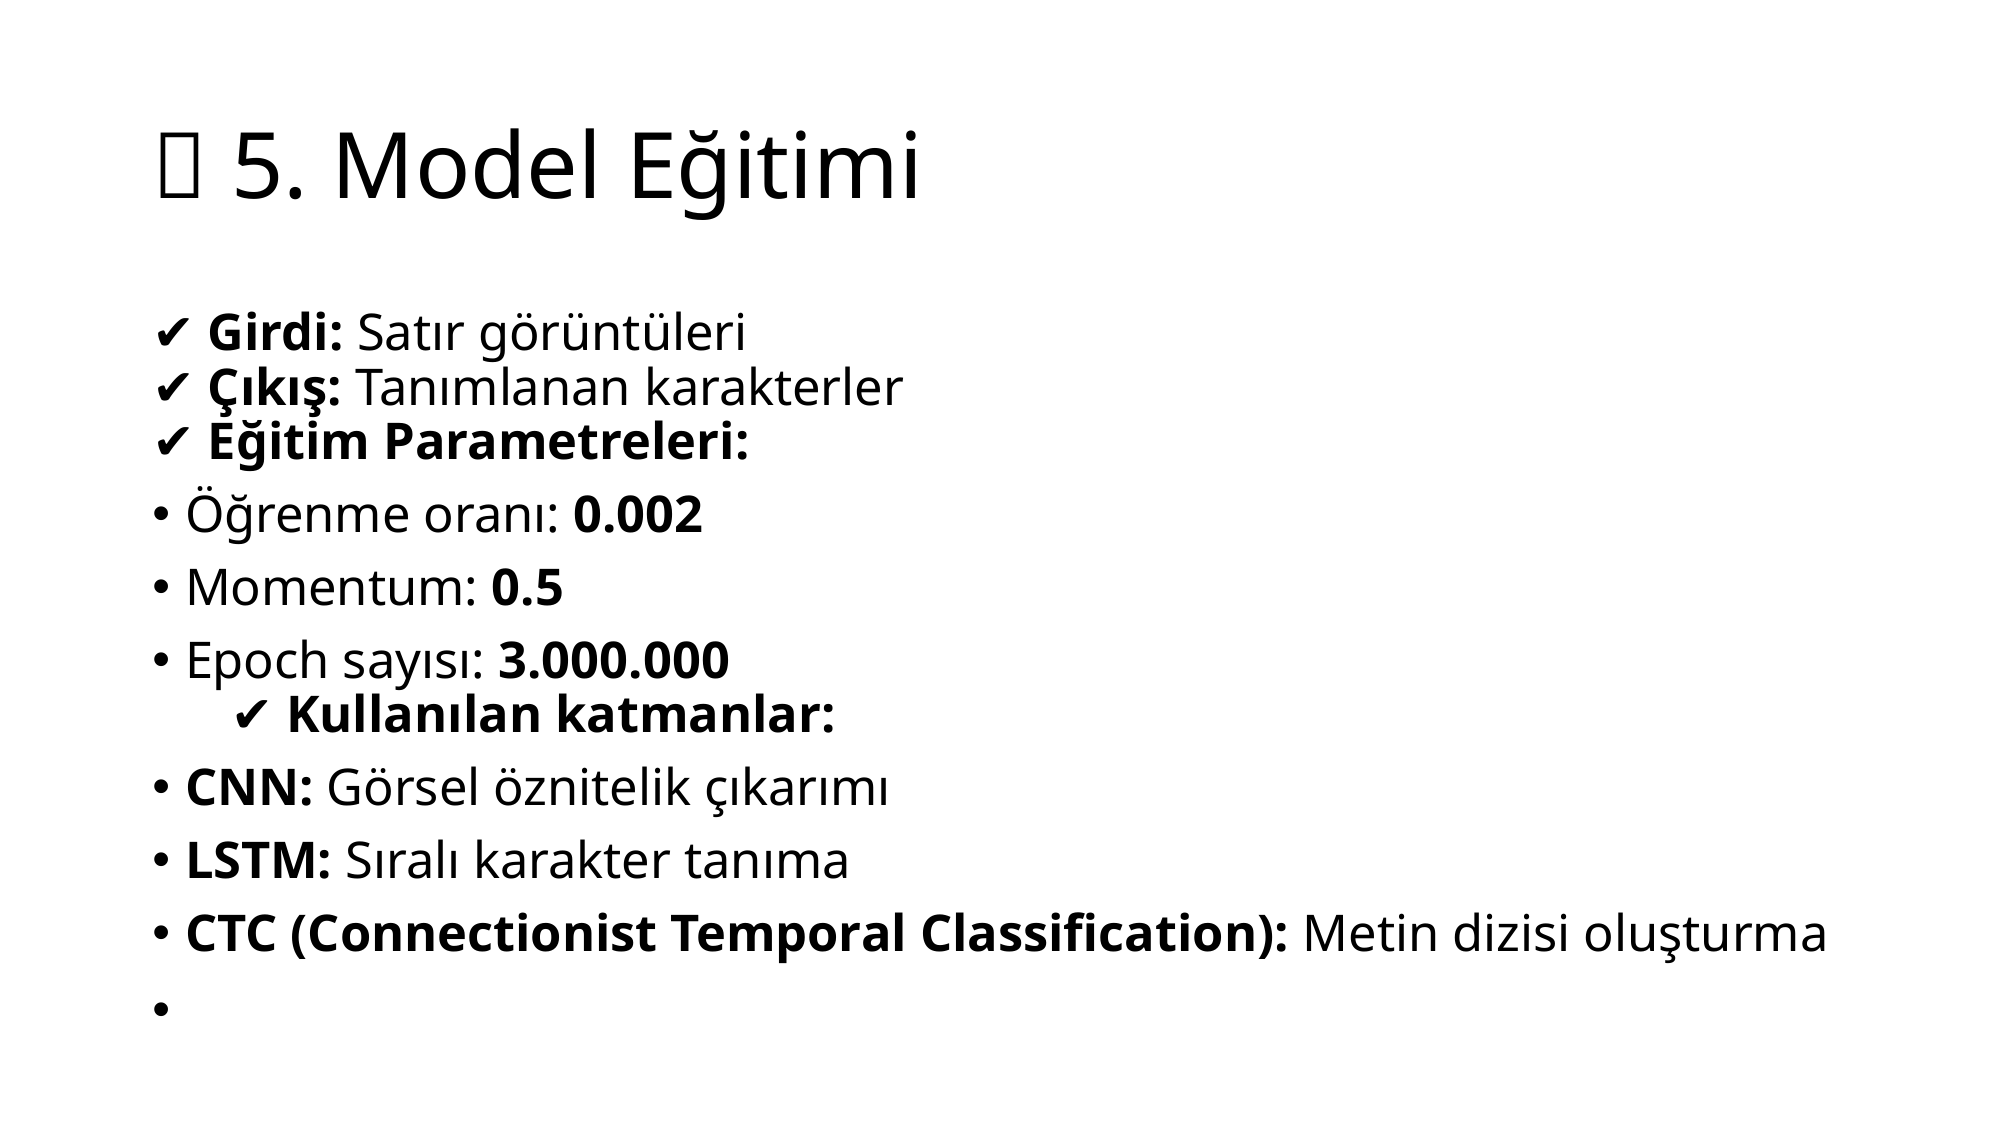

# 📌 5. Model Eğitimi
✔ Girdi: Satır görüntüleri
✔ Çıkış: Tanımlanan karakterler
✔ Eğitim Parametreleri:
Öğrenme oranı: 0.002
Momentum: 0.5
Epoch sayısı: 3.000.000
 ✔ Kullanılan katmanlar:
CNN: Görsel öznitelik çıkarımı
LSTM: Sıralı karakter tanıma
CTC (Connectionist Temporal Classification): Metin dizisi oluşturma